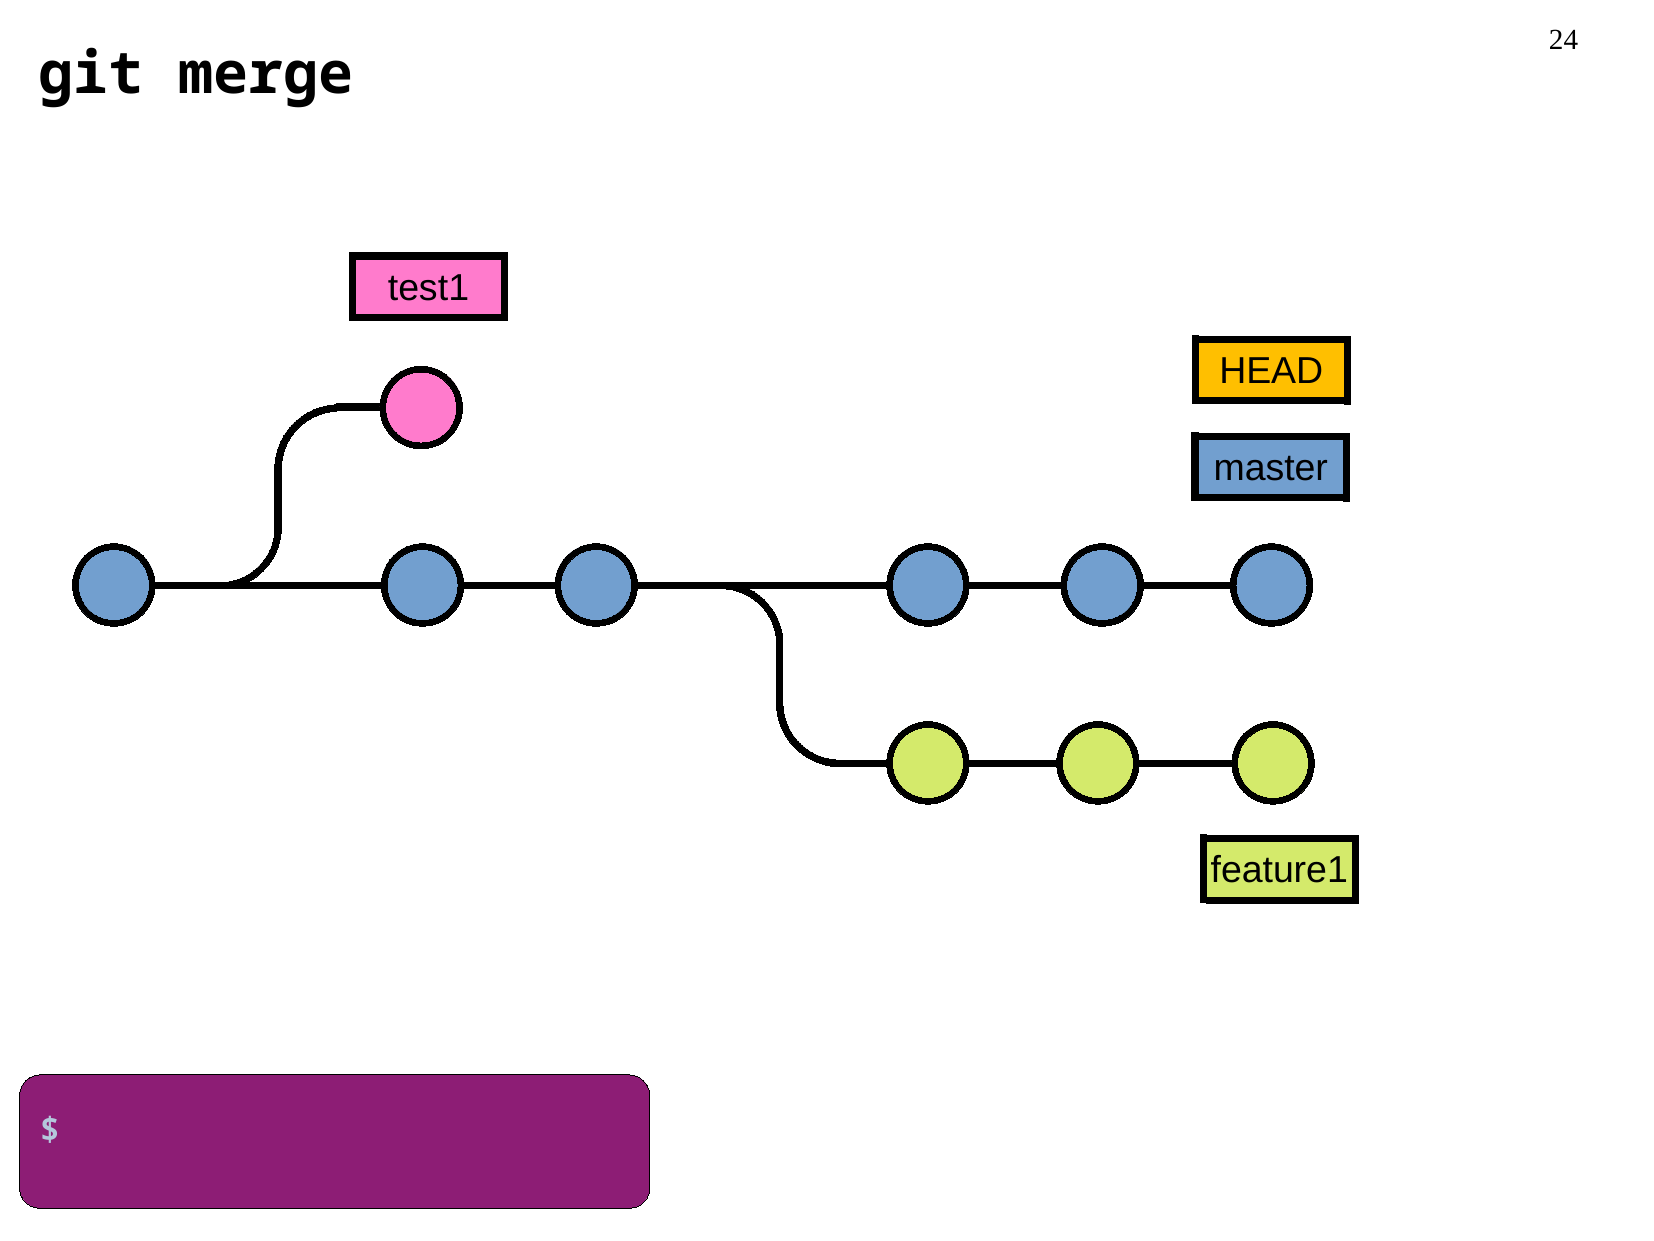

git merge
24
test1
HEAD
master
feature1
$